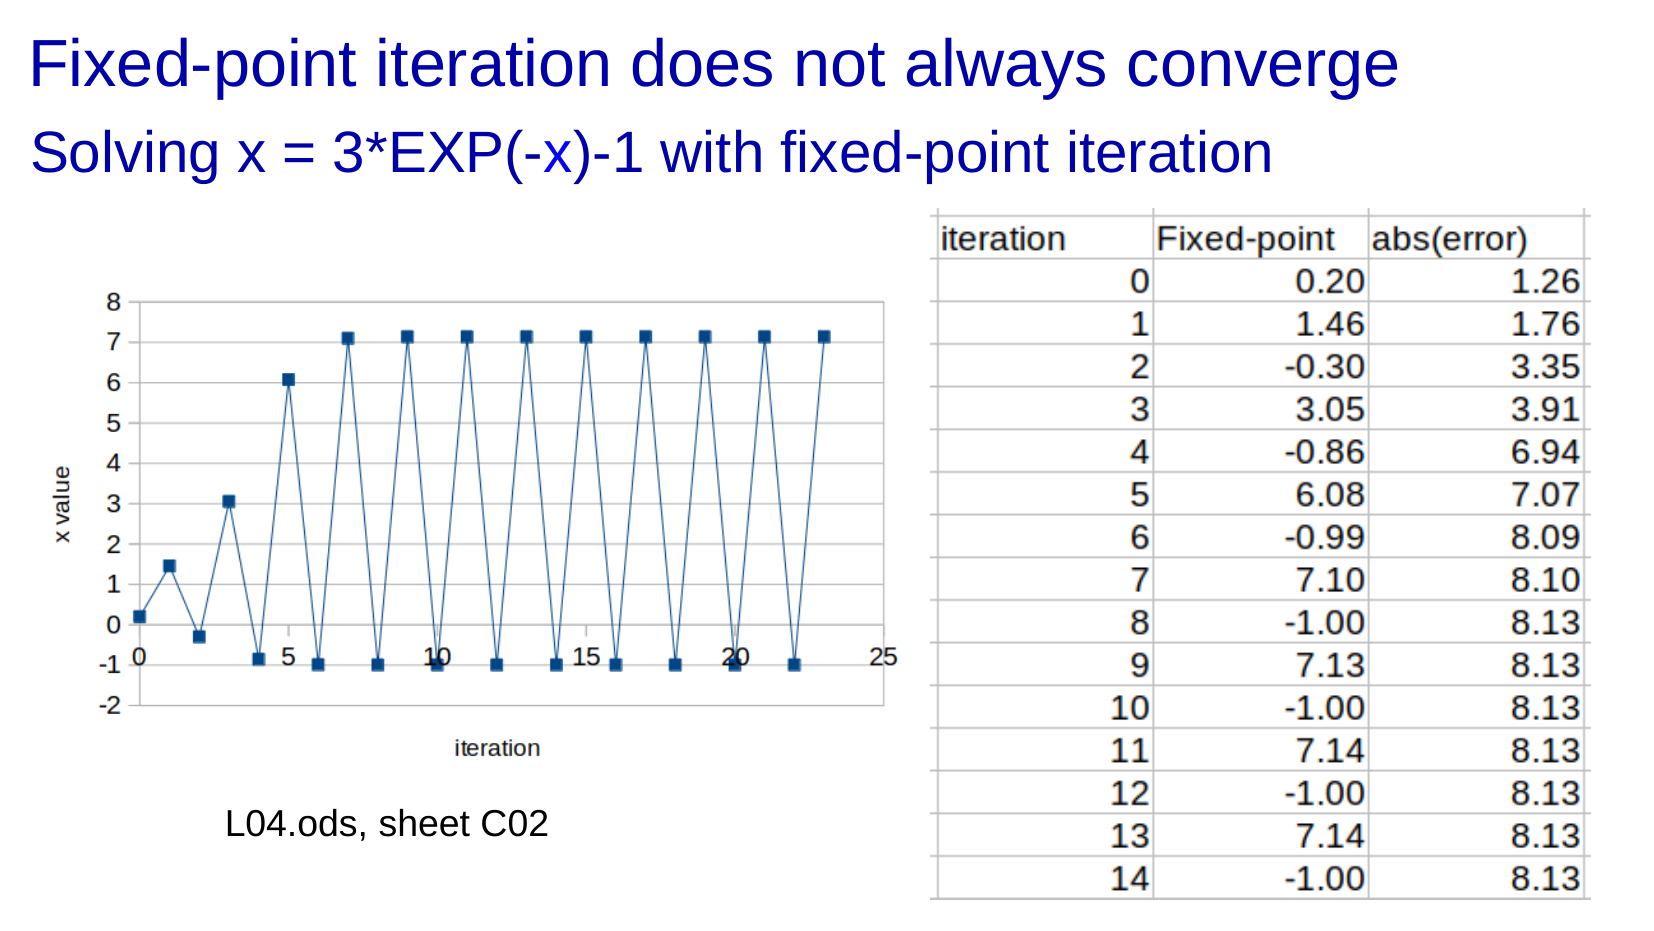

# Fixed-point iteration does not always converge
Solving x = 3*EXP(-x)-1 with fixed-point iteration
L04.ods, sheet C02